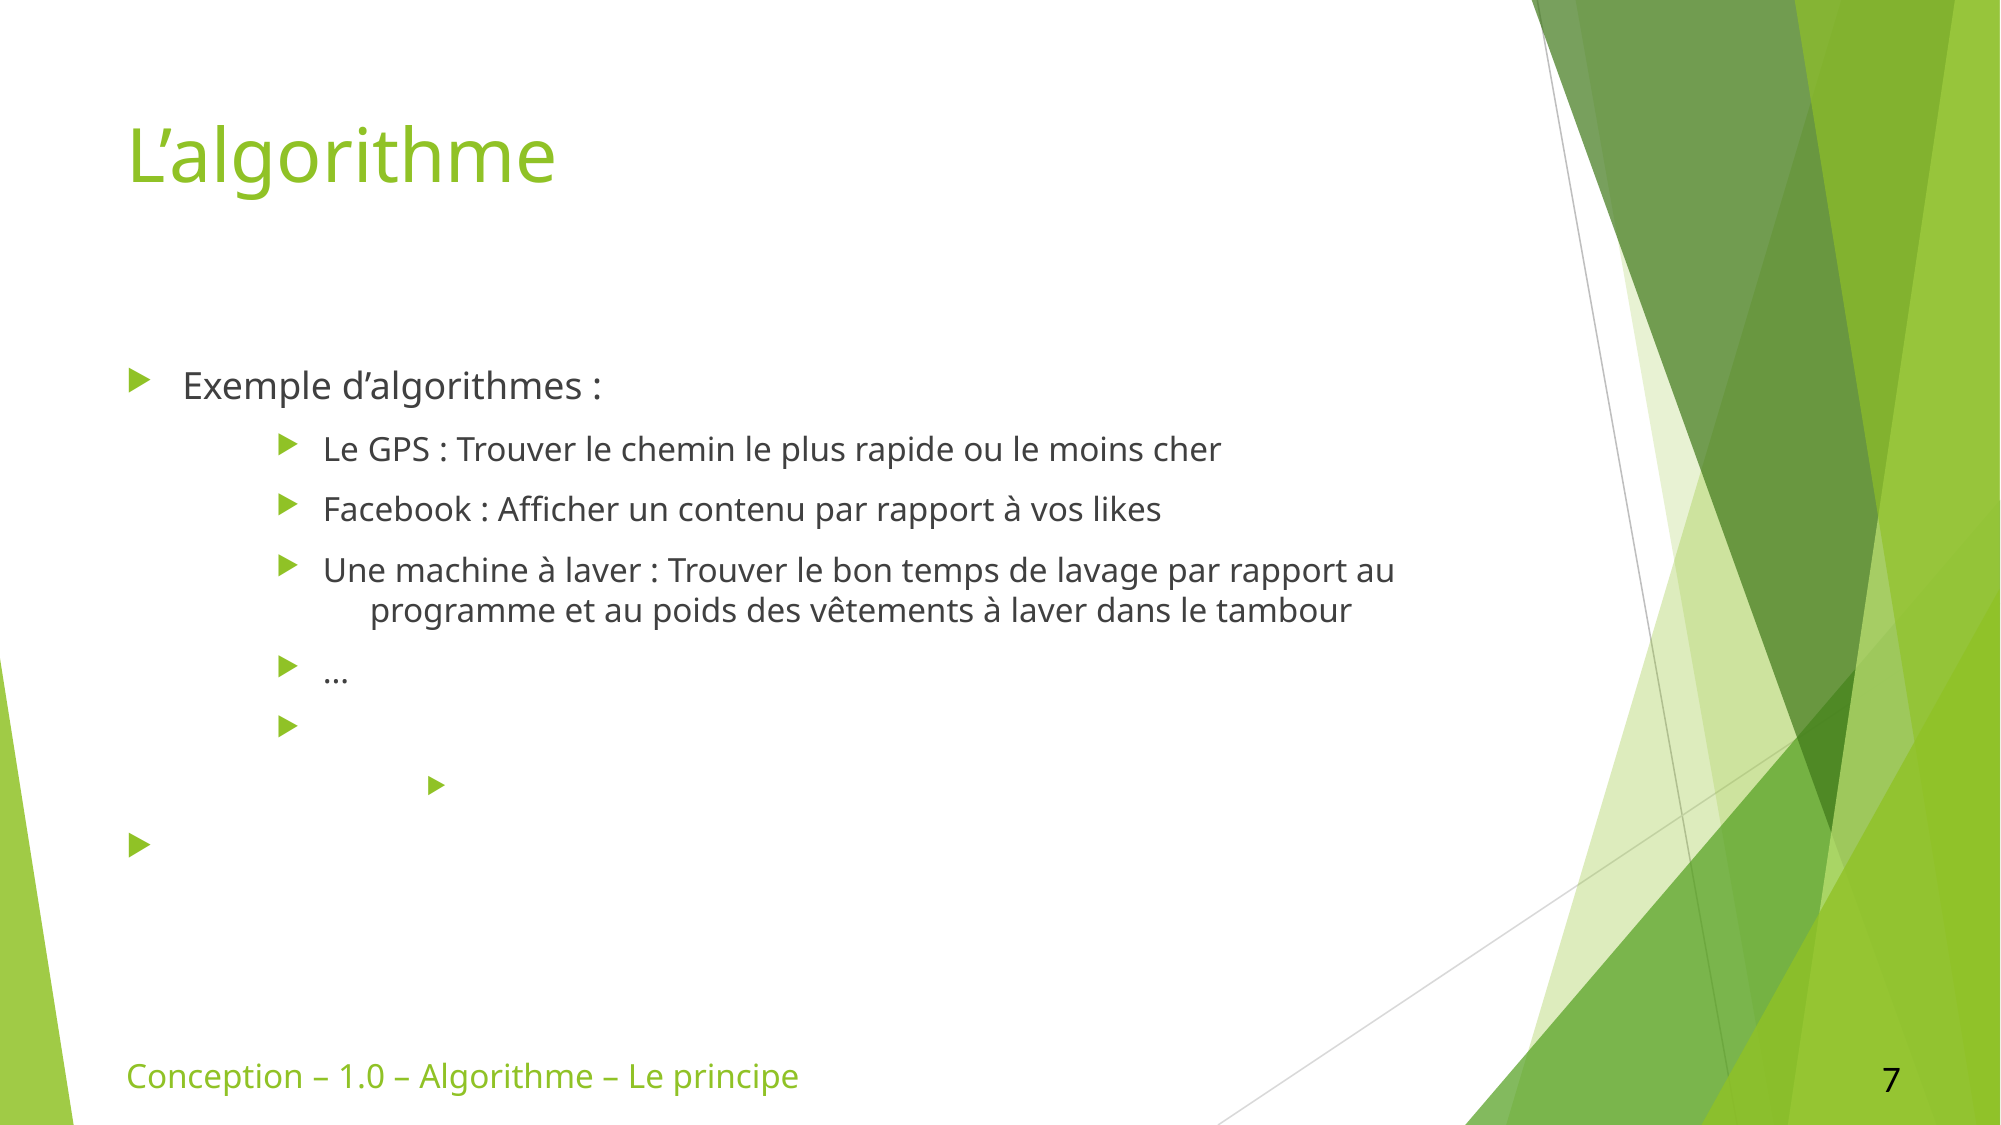

# L’algorithme
Exemple d’algorithmes :
Le GPS : Trouver le chemin le plus rapide ou le moins cher
Facebook : Afficher un contenu par rapport à vos likes
Une machine à laver : Trouver le bon temps de lavage par rapport au programme et au poids des vêtements à laver dans le tambour
…
Conception – 1.0 – Algorithme – Le principe